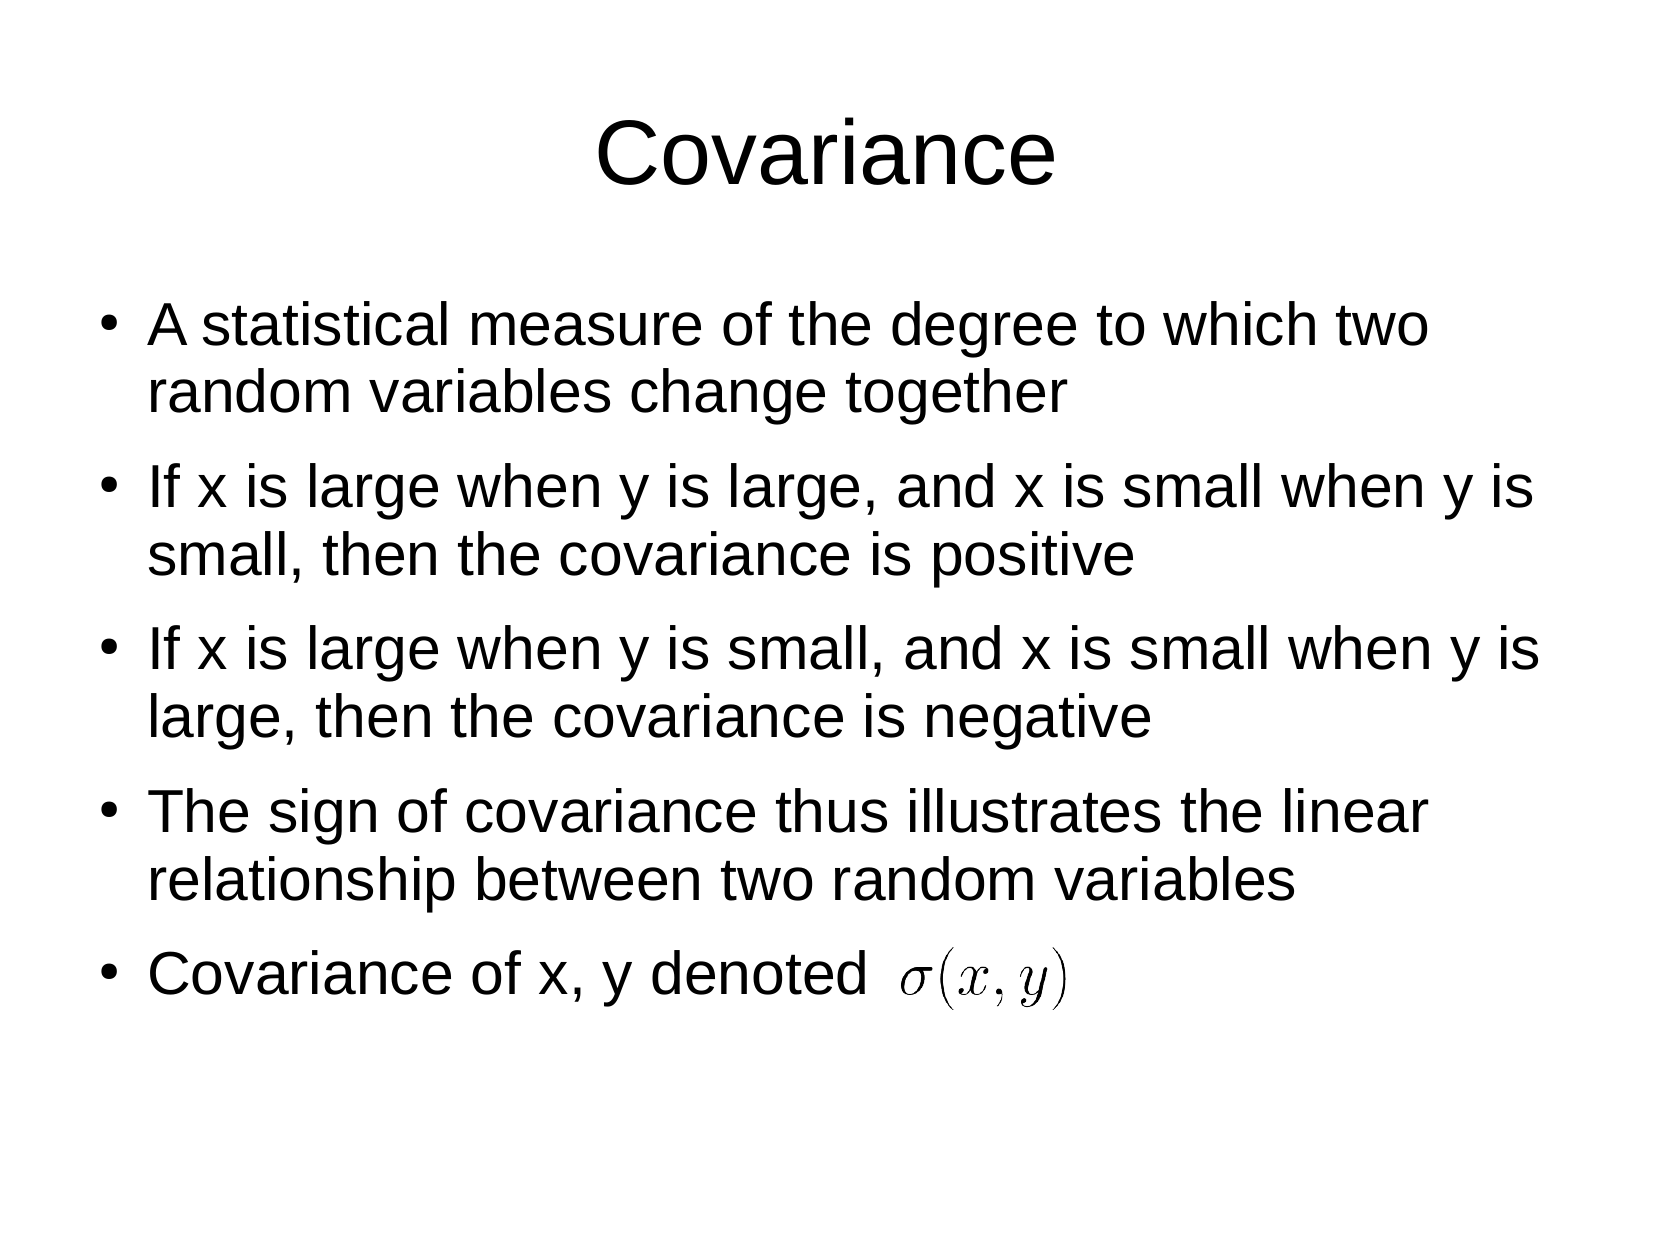

# Covariance
A statistical measure of the degree to which two random variables change together
If x is large when y is large, and x is small when y is small, then the covariance is positive
If x is large when y is small, and x is small when y is large, then the covariance is negative
The sign of covariance thus illustrates the linear relationship between two random variables
Covariance of x, y denoted